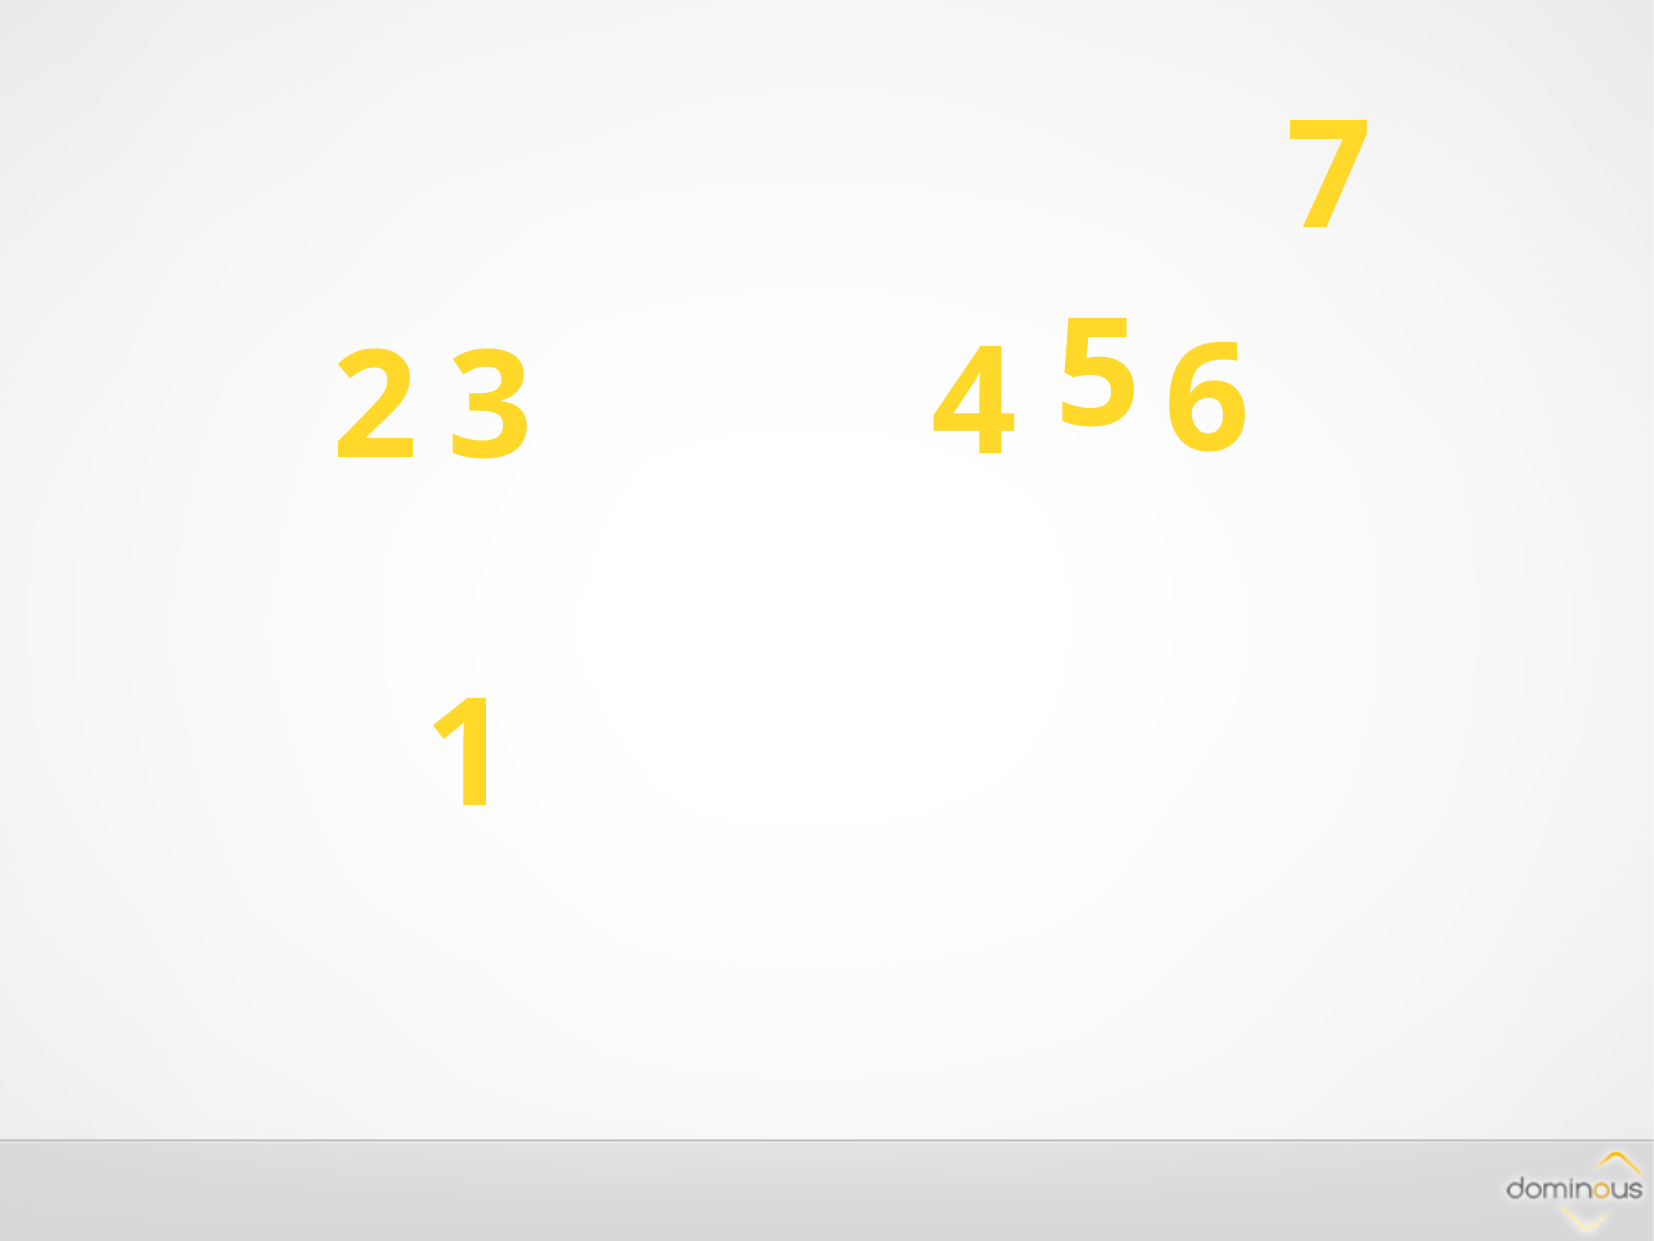

7
5
6
4
2
3
1